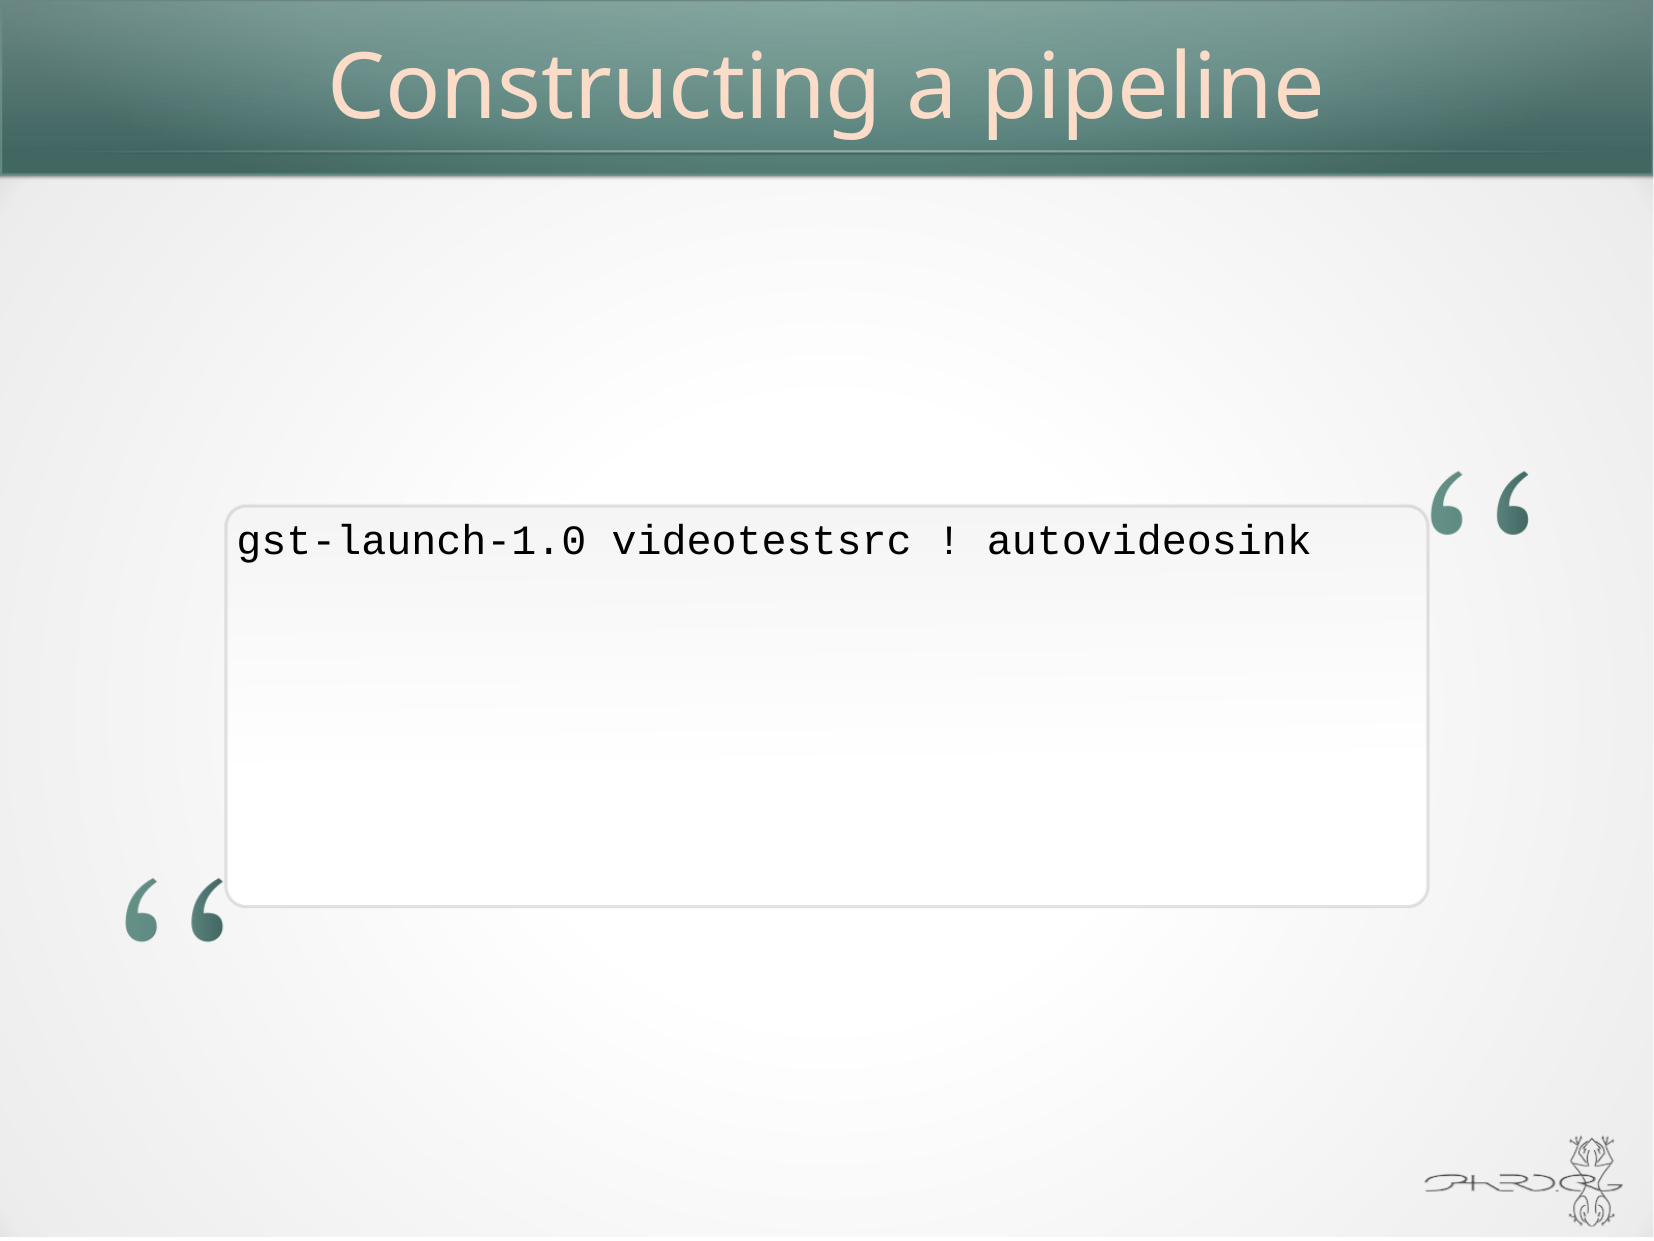

# Constructing a pipeline
gst-launch-1.0 videotestsrc ! autovideosink